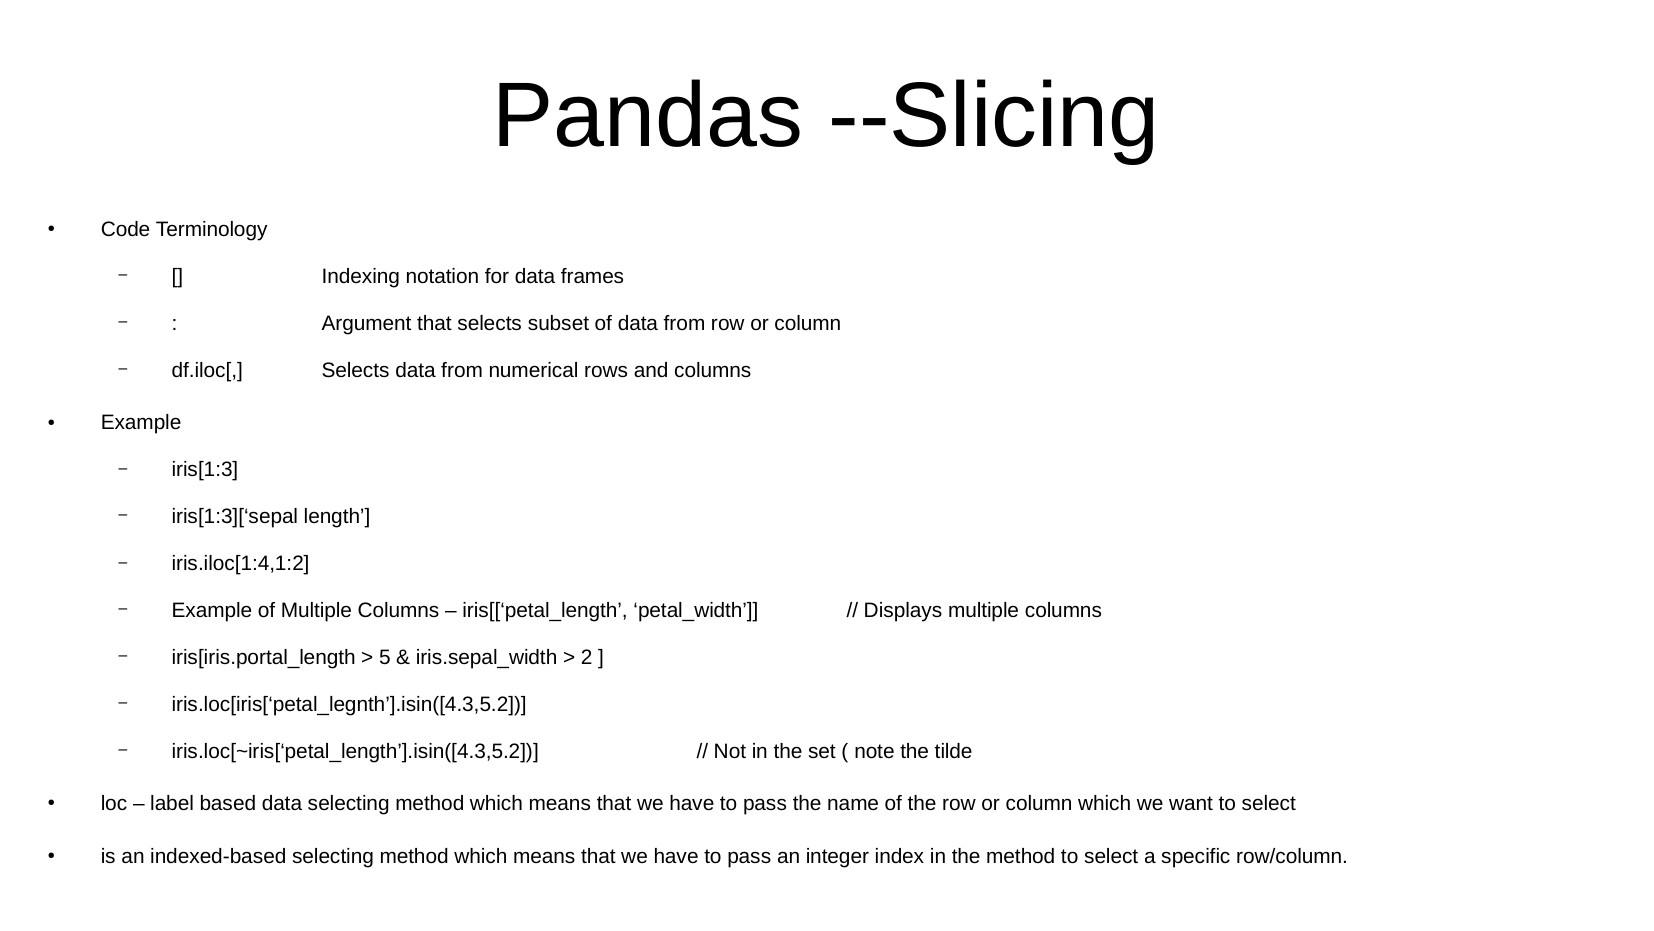

# Pandas --Slicing
Code Terminology
[] 		Indexing notation for data frames
: 		Argument that selects subset of data from row or column
df.iloc[,] 	Selects data from numerical rows and columns
Example
iris[1:3]
iris[1:3][‘sepal length’]
iris.iloc[1:4,1:2]
Example of Multiple Columns – iris[[‘petal_length’, ‘petal_width’]]		// Displays multiple columns
iris[iris.portal_length > 5 & iris.sepal_width > 2 ]
iris.loc[iris[‘petal_legnth’].isin([4.3,5.2])]
iris.loc[~iris[‘petal_length’].isin([4.3,5.2])]			// Not in the set ( note the tilde
loc – label based data selecting method which means that we have to pass the name of the row or column which we want to select
is an indexed-based selecting method which means that we have to pass an integer index in the method to select a specific row/column.